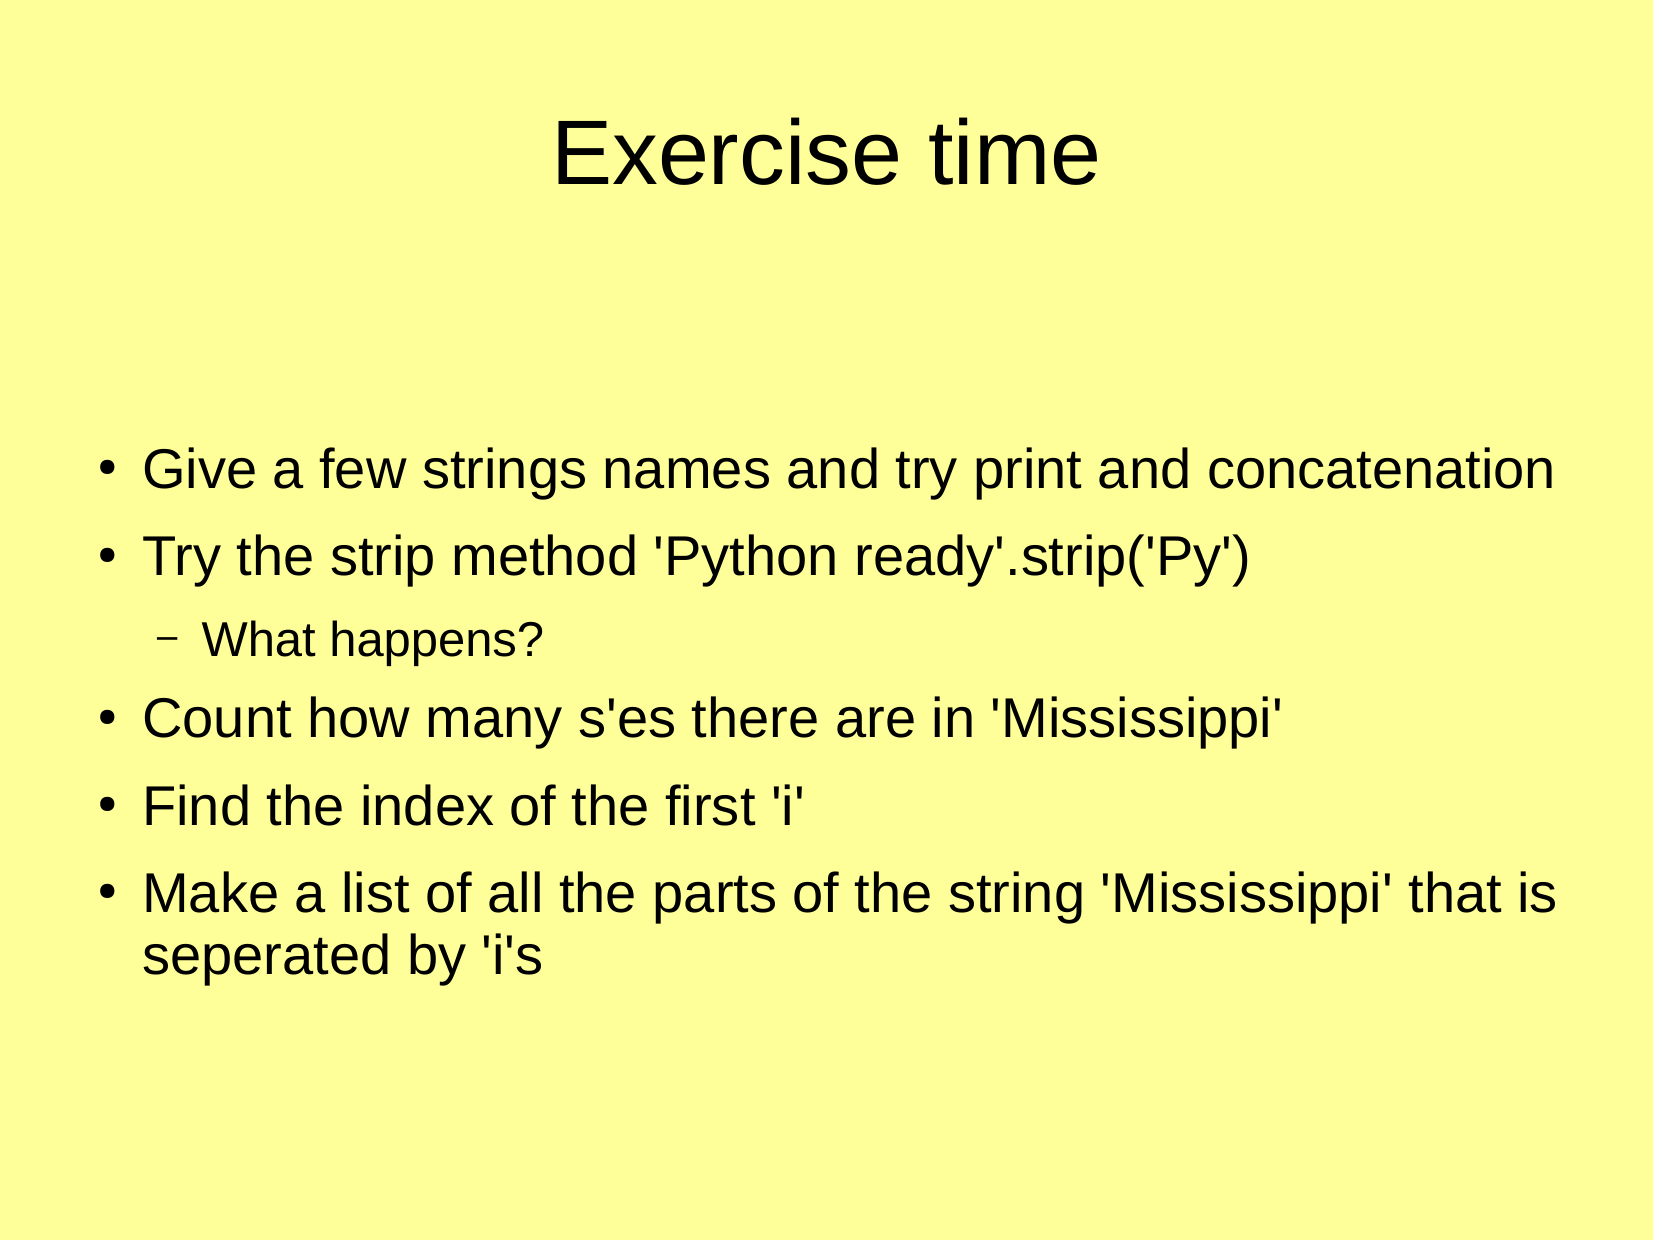

# Exercise time
Give a few strings names and try print and concatenation
Try the strip method 'Python ready'.strip('Py')
What happens?
Count how many s'es there are in 'Mississippi'
Find the index of the first 'i'
Make a list of all the parts of the string 'Mississippi' that is seperated by 'i's